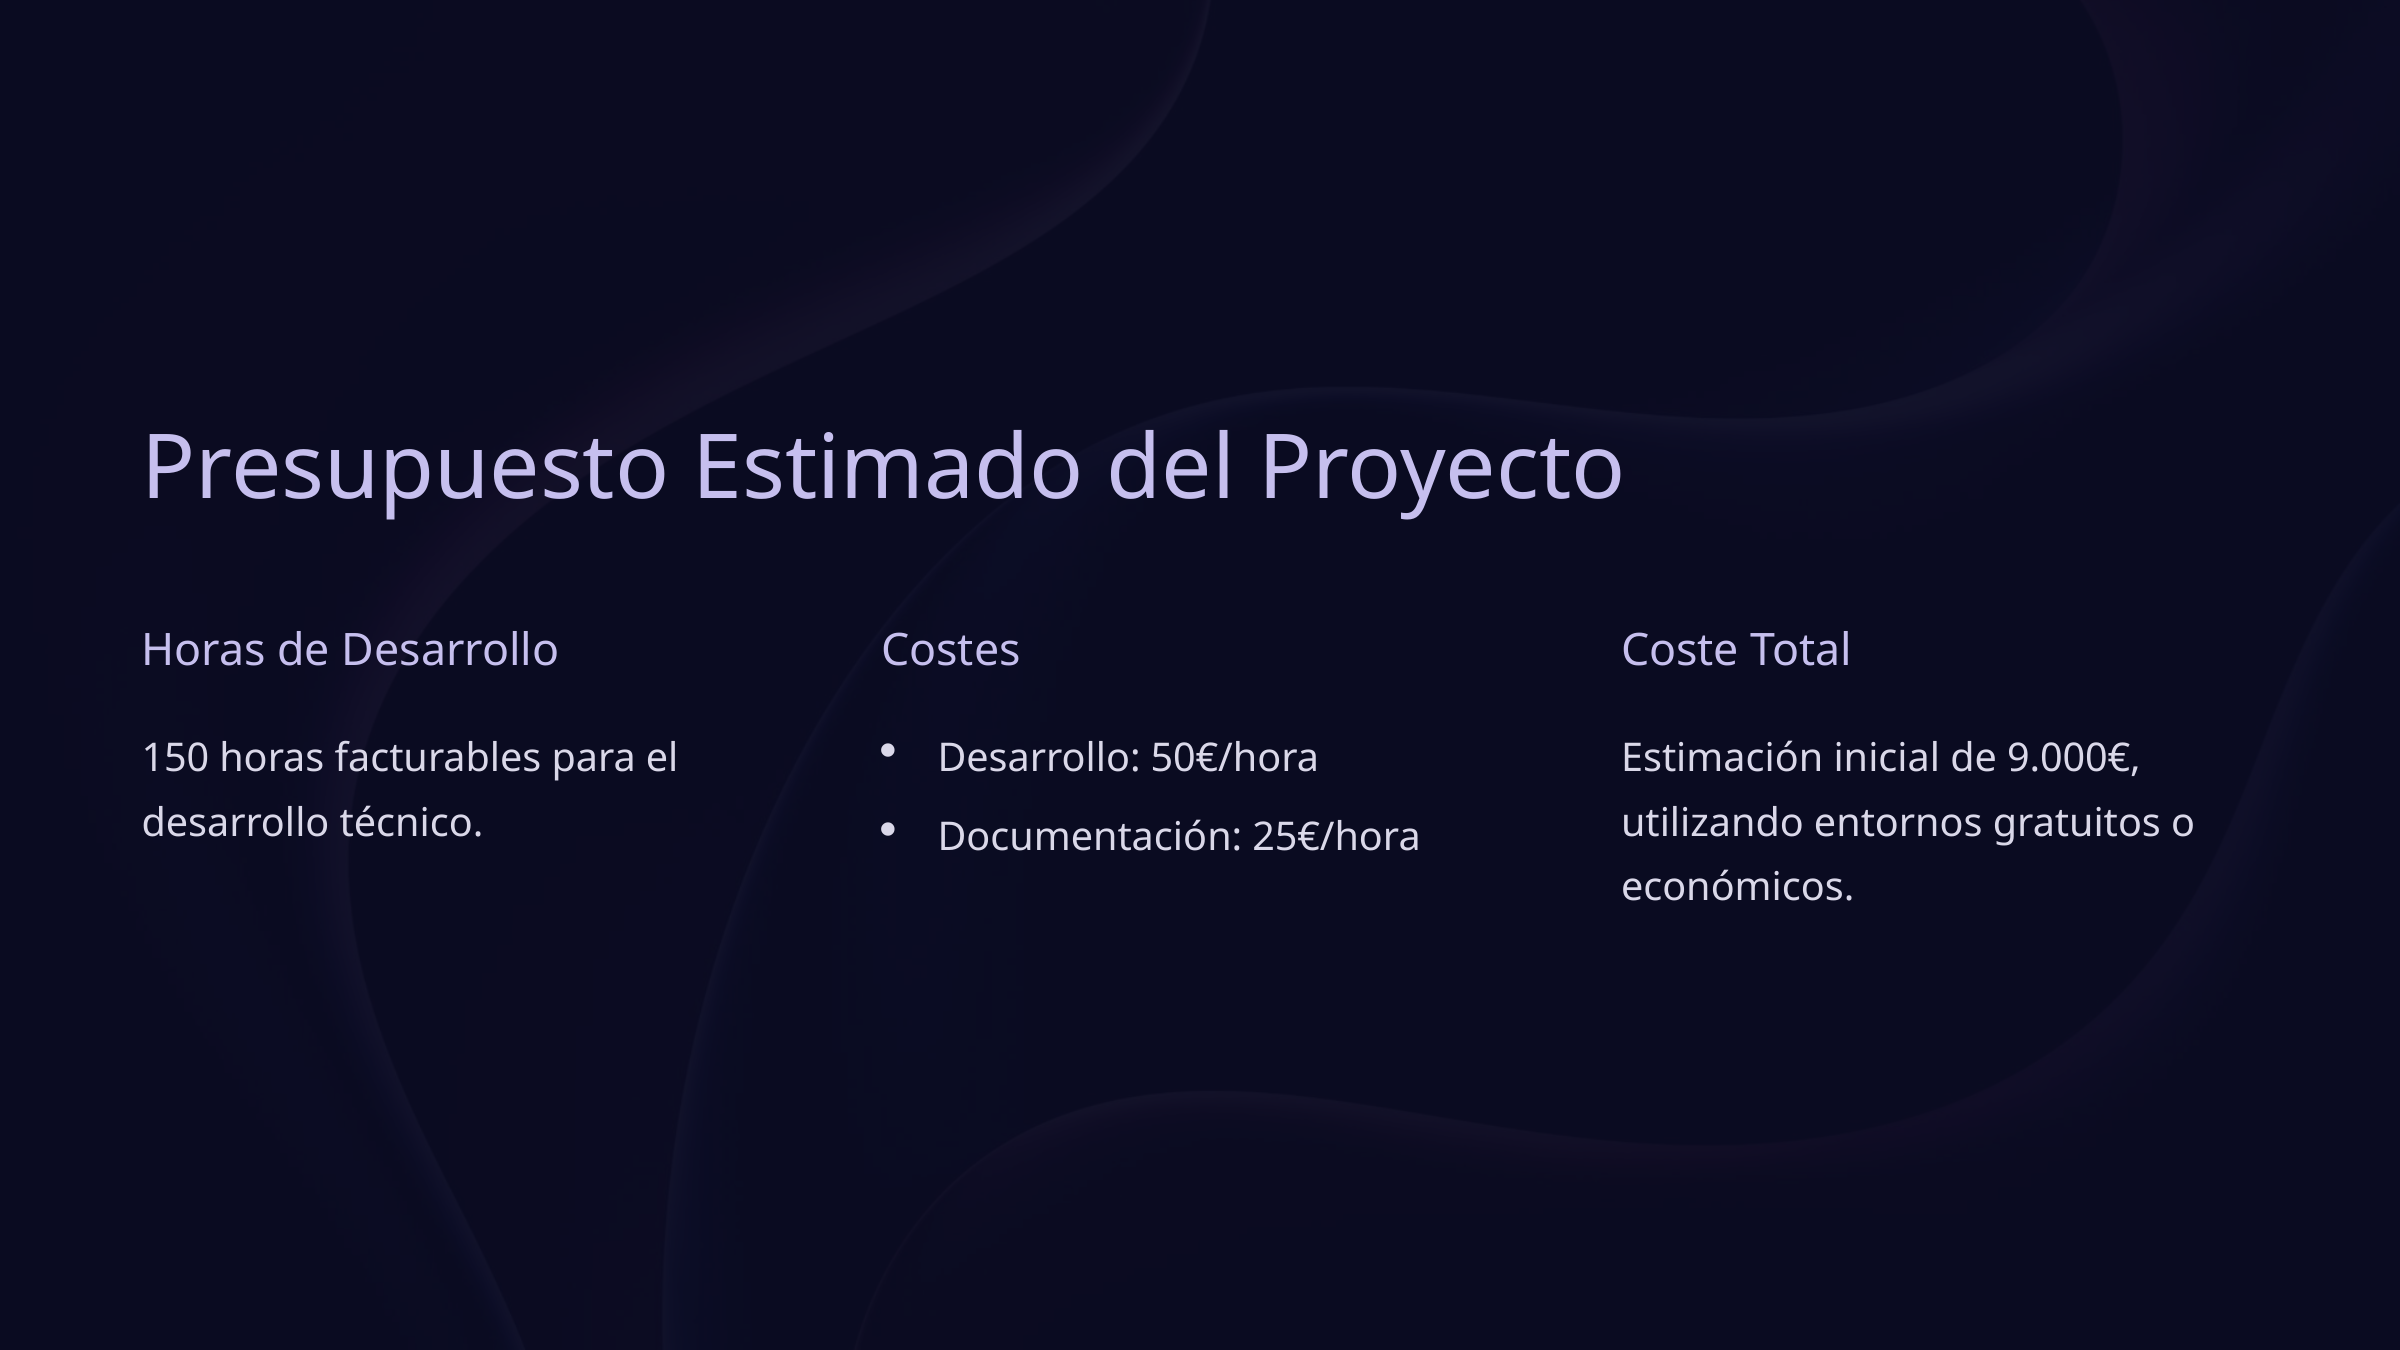

Presupuesto Estimado del Proyecto
Horas de Desarrollo
Costes
Coste Total
150 horas facturables para el desarrollo técnico.
Desarrollo: 50€/hora
Estimación inicial de 9.000€, utilizando entornos gratuitos o económicos.
Documentación: 25€/hora